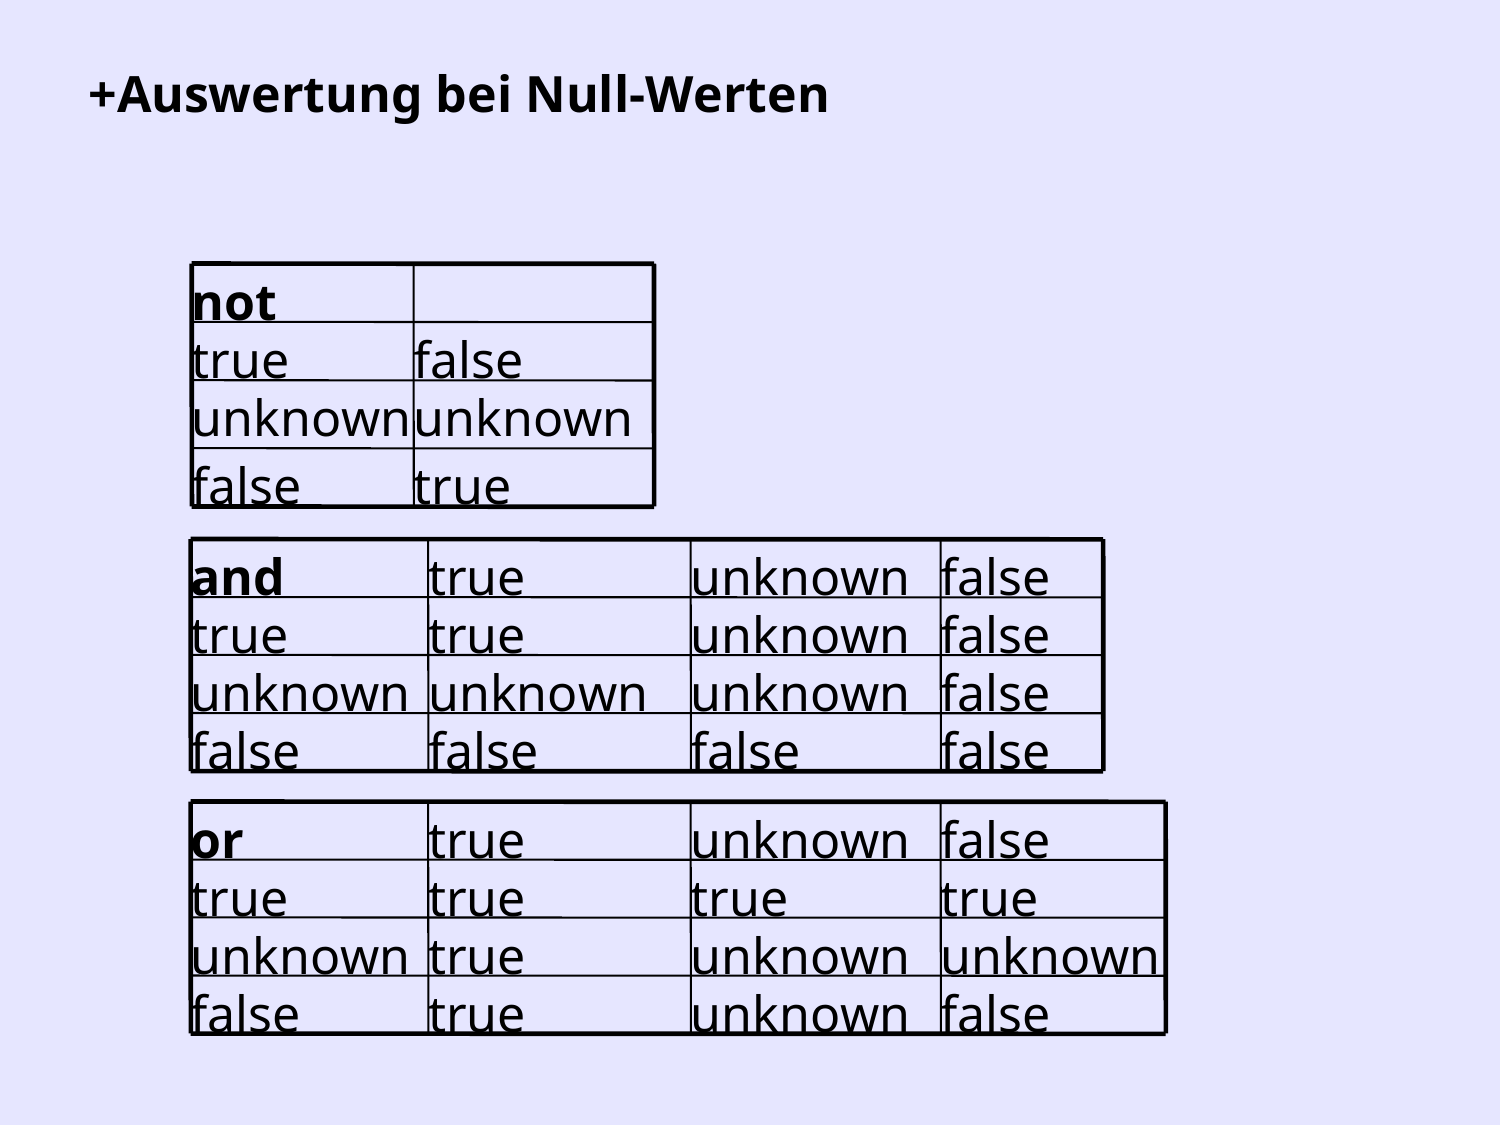

# +Auswertung bei Null-Werten
not
true
false
unknown
unknown
false
true
and
true
unknown
false
true
true
unknown
false
unknown
unknown
unknown
false
false
false
false
false
or
true
unknown
false
true
true
true
true
unknown
true
unknown
unknown
false
true
unknown
false